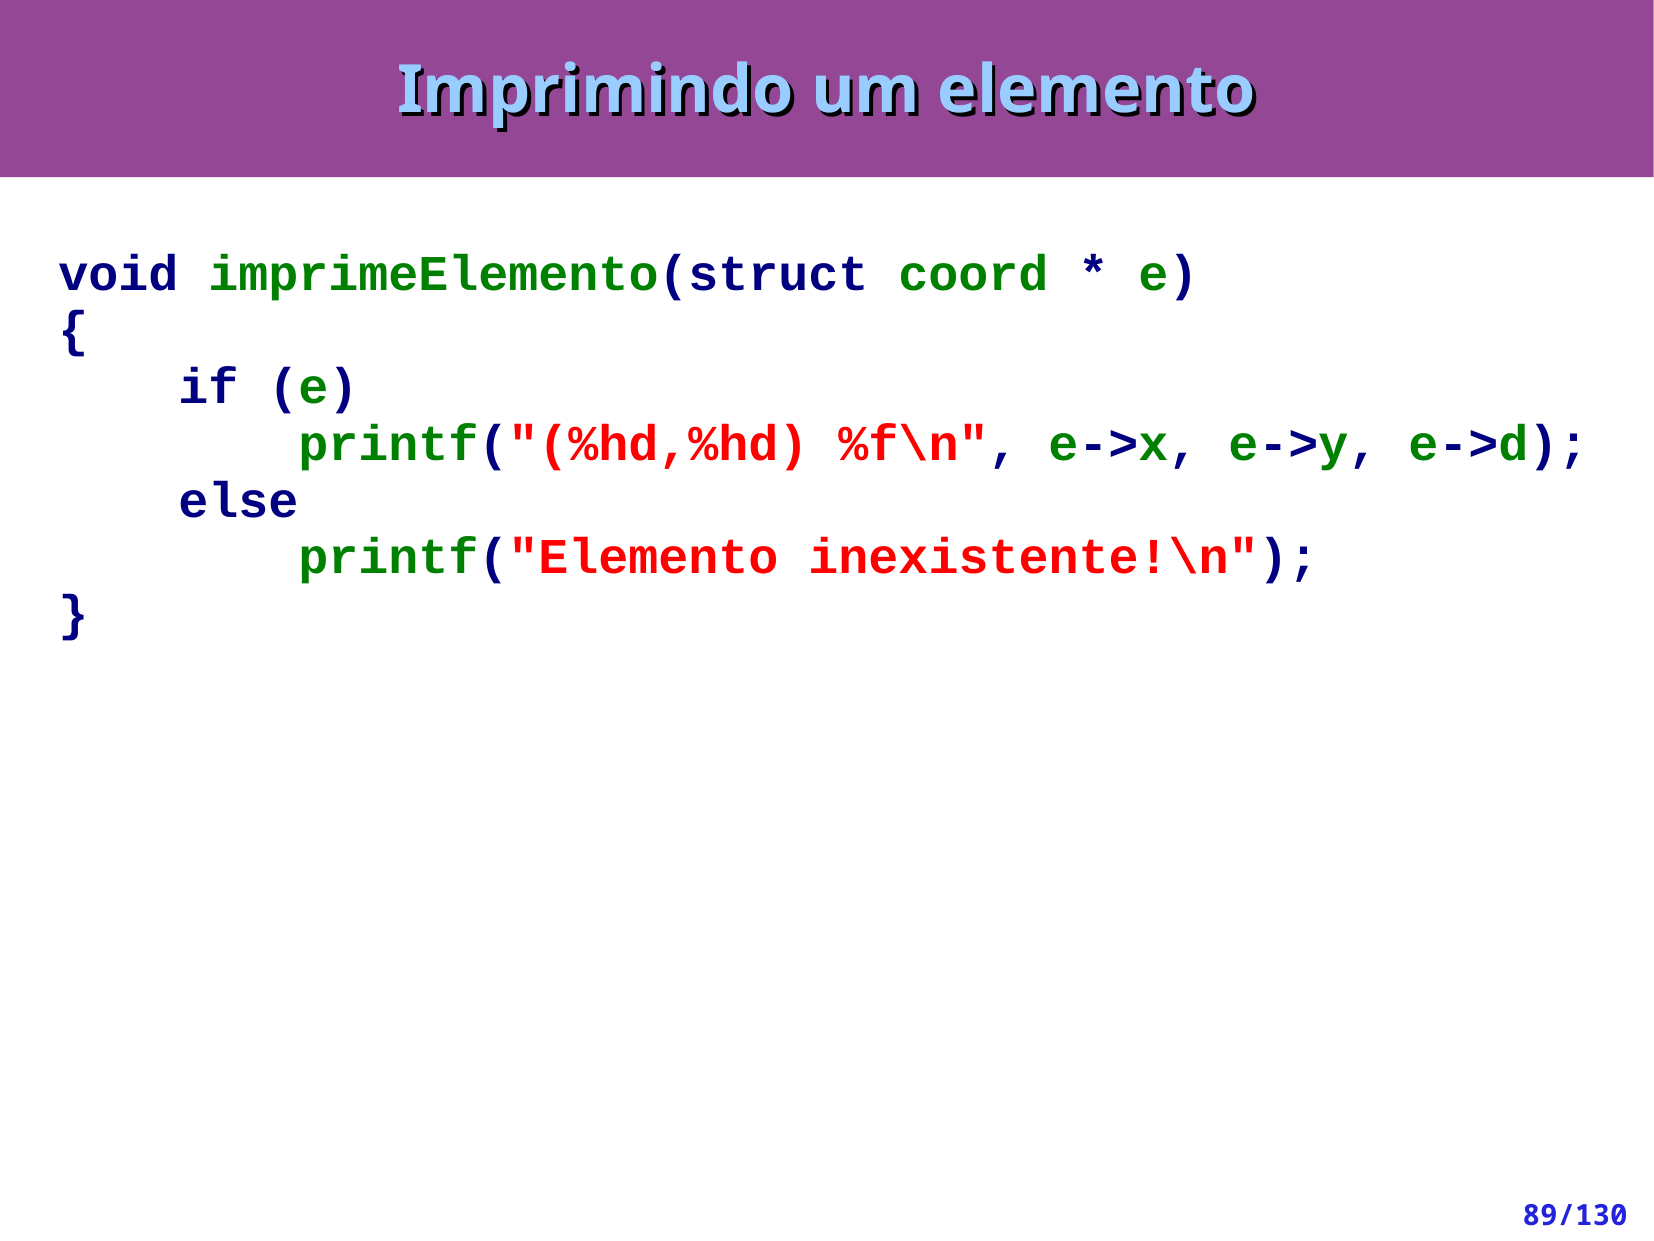

# Imprimindo um elemento
void imprimeElemento(struct coord * e)
{
 if (e)
 printf("(%hd,%hd) %f\n", e->x, e->y, e->d);
 else
 printf("Elemento inexistente!\n");
}
89